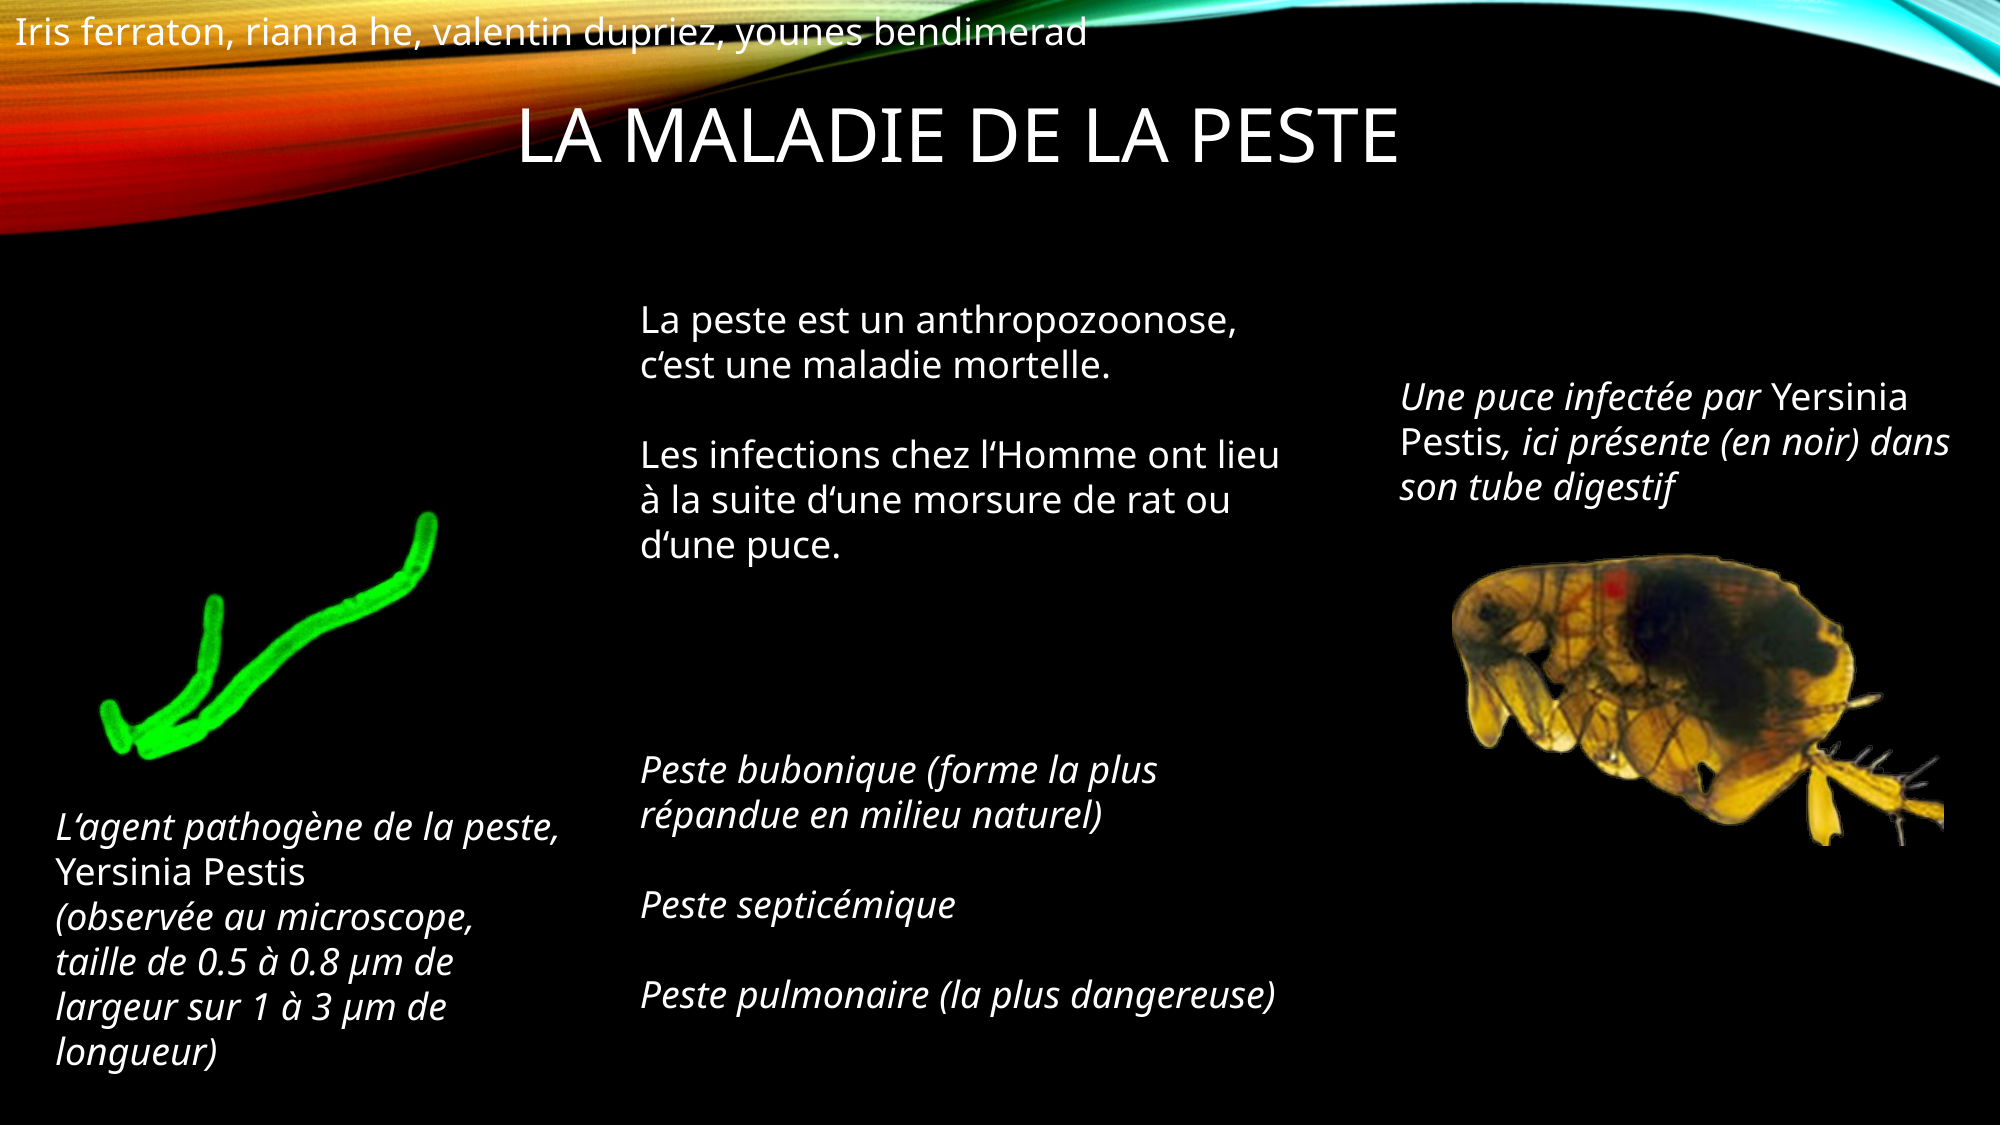

Iris ferraton, rianna he, valentin dupriez, younes bendimerad
# LA MALADIE DE LA PESTE
La peste est un anthropozoonose,
c‘est une maladie mortelle.
Les infections chez l‘Homme ont lieu à la suite d‘une morsure de rat ou d‘une puce.
Peste bubonique (forme la plus répandue en milieu naturel)
Peste septicémique
Peste pulmonaire (la plus dangereuse)
Une puce infectée par Yersinia Pestis, ici présente (en noir) dans son tube digestif
L‘agent pathogène de la peste, Yersinia Pestis
(observée au microscope,
taille de 0.5 à 0.8 µm de
largeur sur 1 à 3 µm de
longueur)